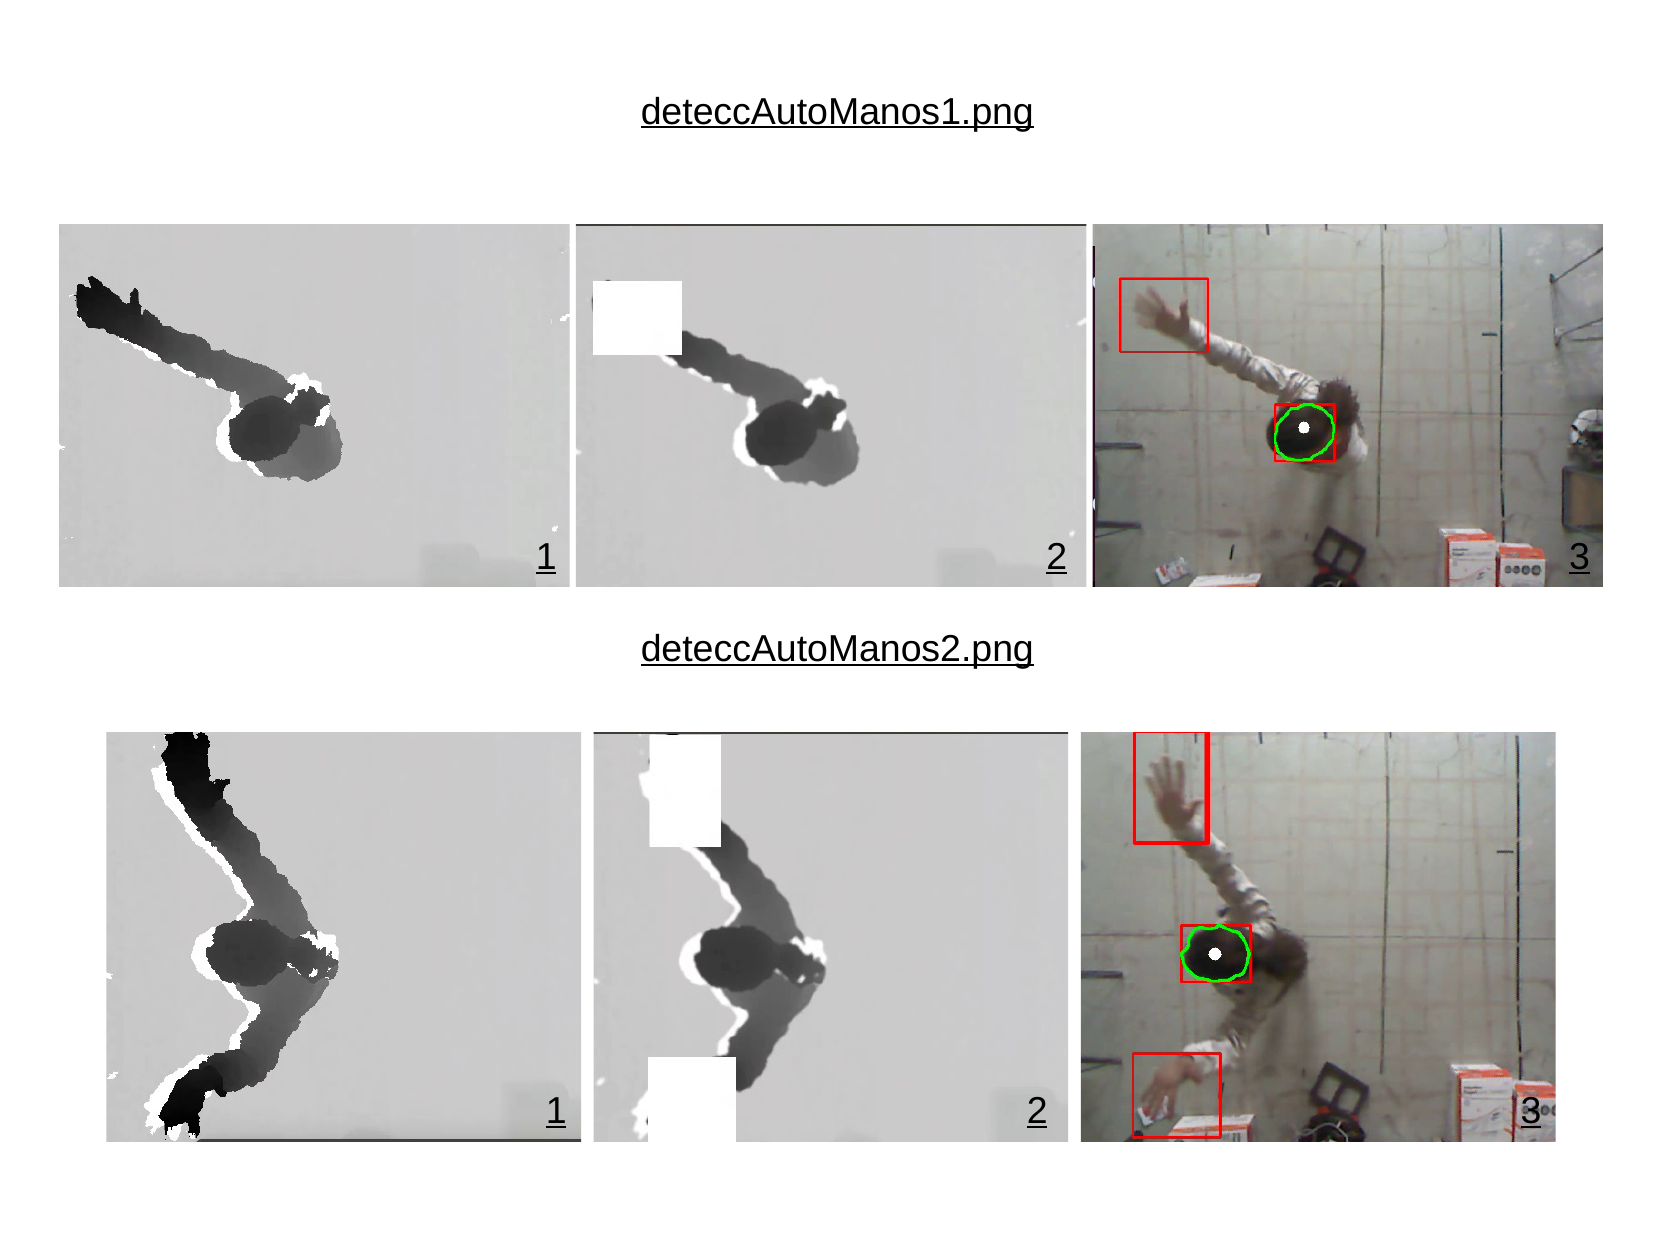

deteccAutoManos1.png
1
2
3
deteccAutoManos2.png
1
2
3